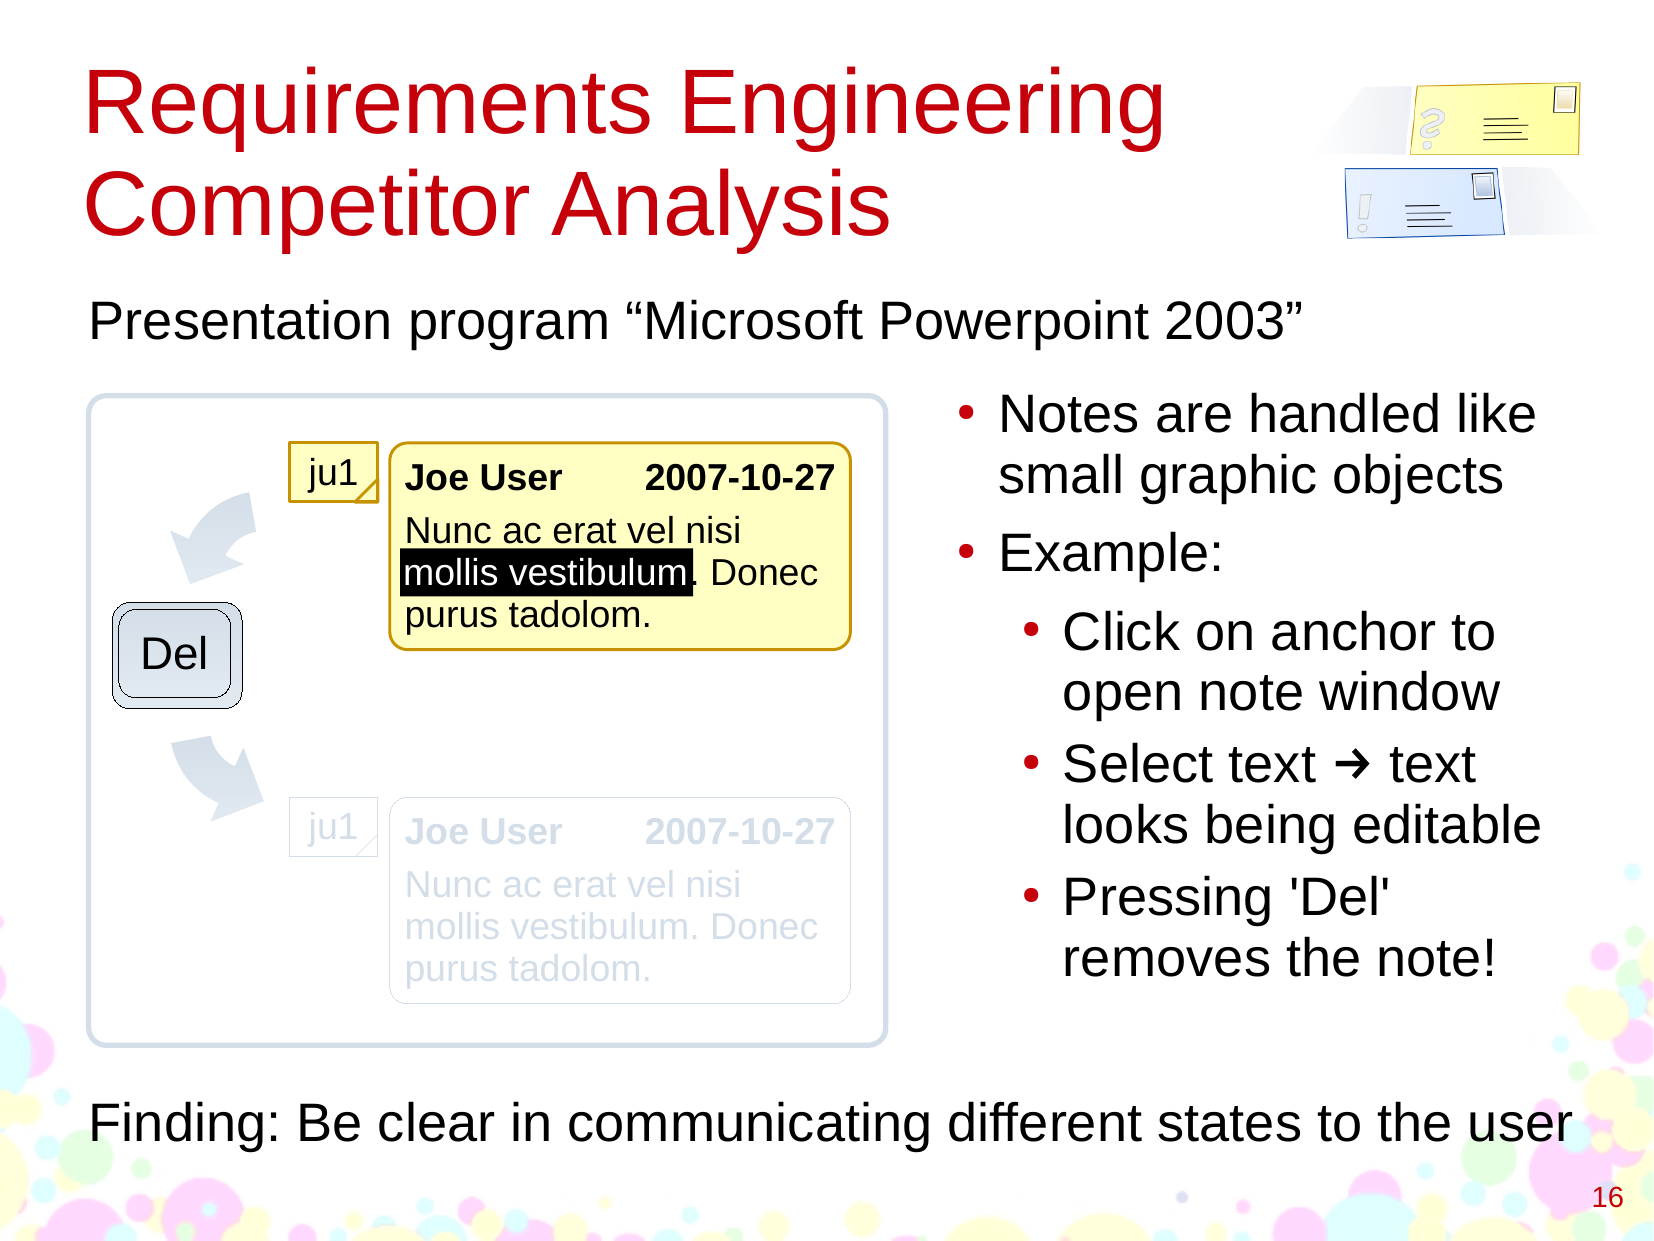

# Requirements Engineering Competitor Analysis
Presentation program “Microsoft Powerpoint 2003”
Notes are handled like small graphic objects
Example:
Click on anchor to open note window
Select text → text looks being editable
Pressing 'Del' removes the note!
ju1
Joe User
2007-10-27
Nunc ac erat vel nisi mollis vestibulum. Donec purus tadolom.
mollis vestibulum
Del
ju1
Joe User
2007-10-27
Nunc ac erat vel nisi mollis vestibulum. Donec purus tadolom.
Finding: Be clear in communicating different states to the user
16